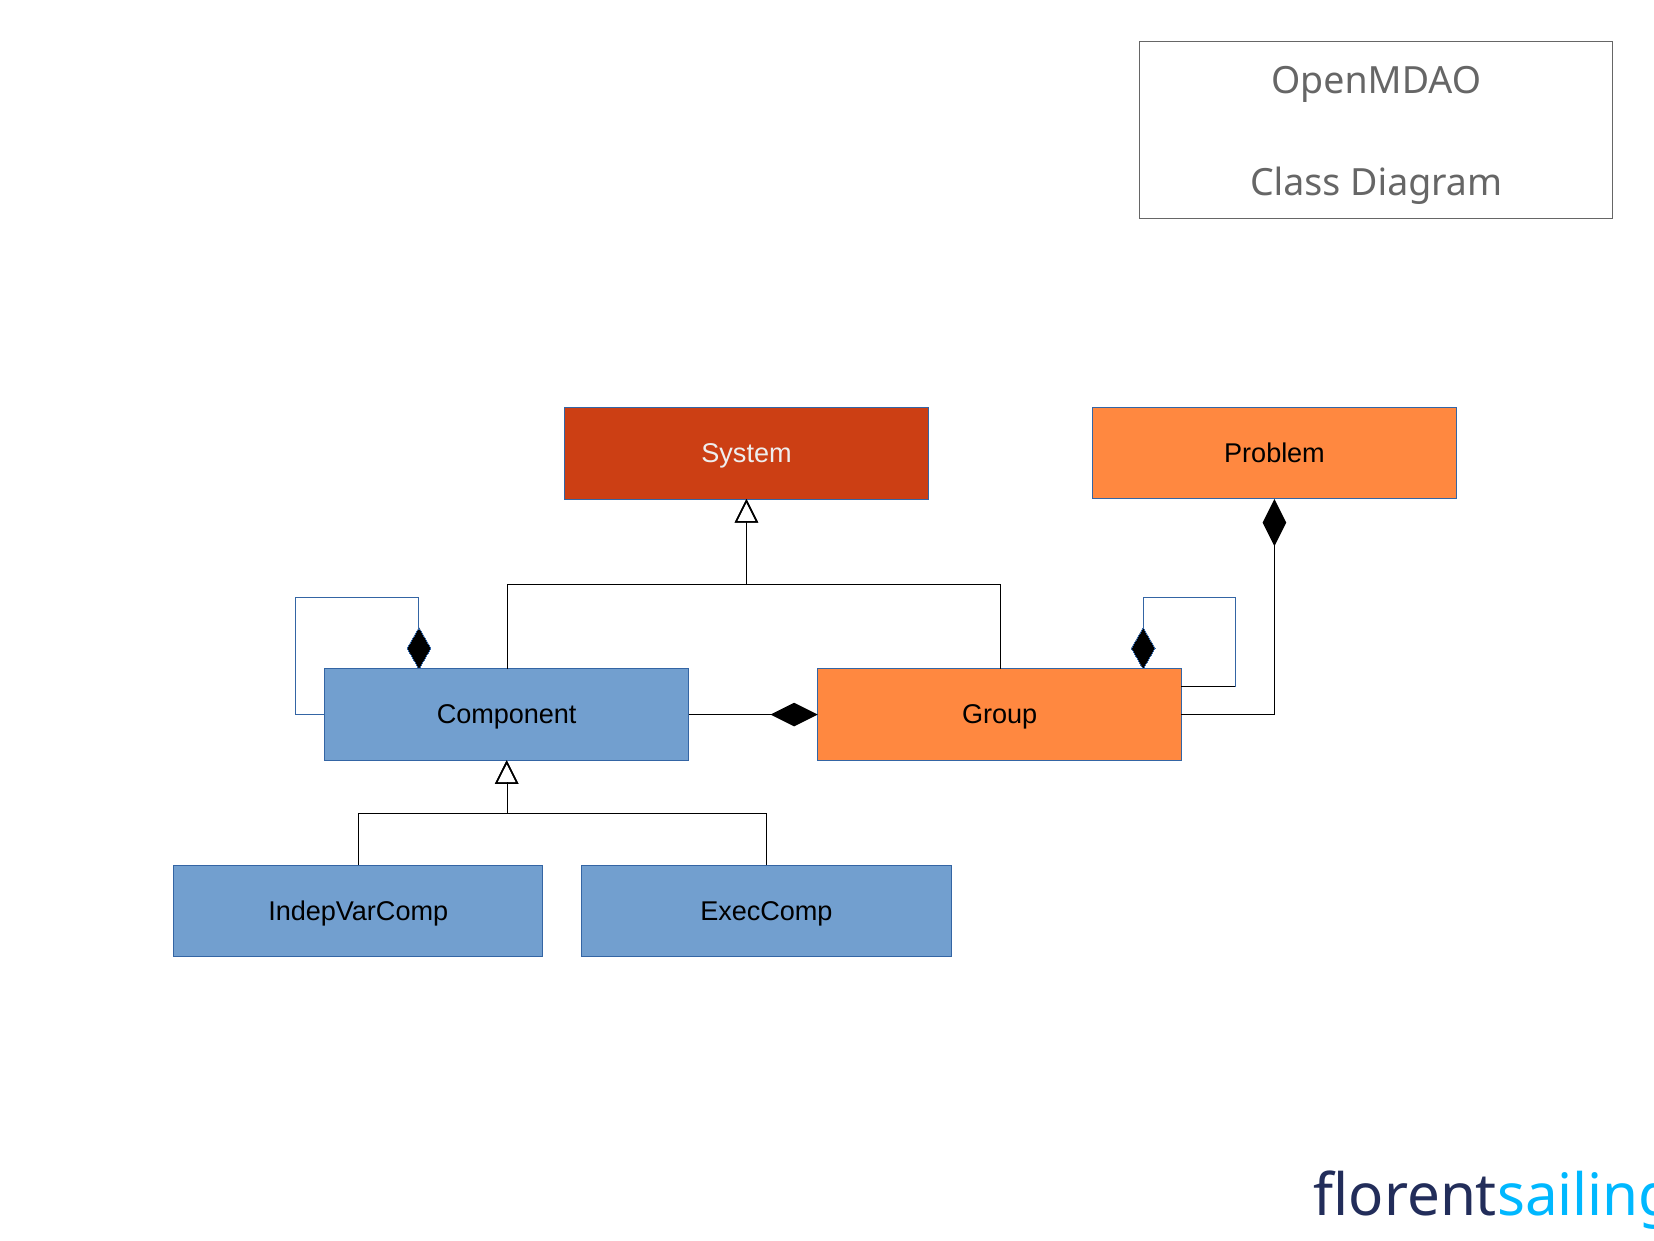

OpenMDAO
Class Diagram
Problem
System
Component
Group
IndepVarComp
ExecComp
florentsailing